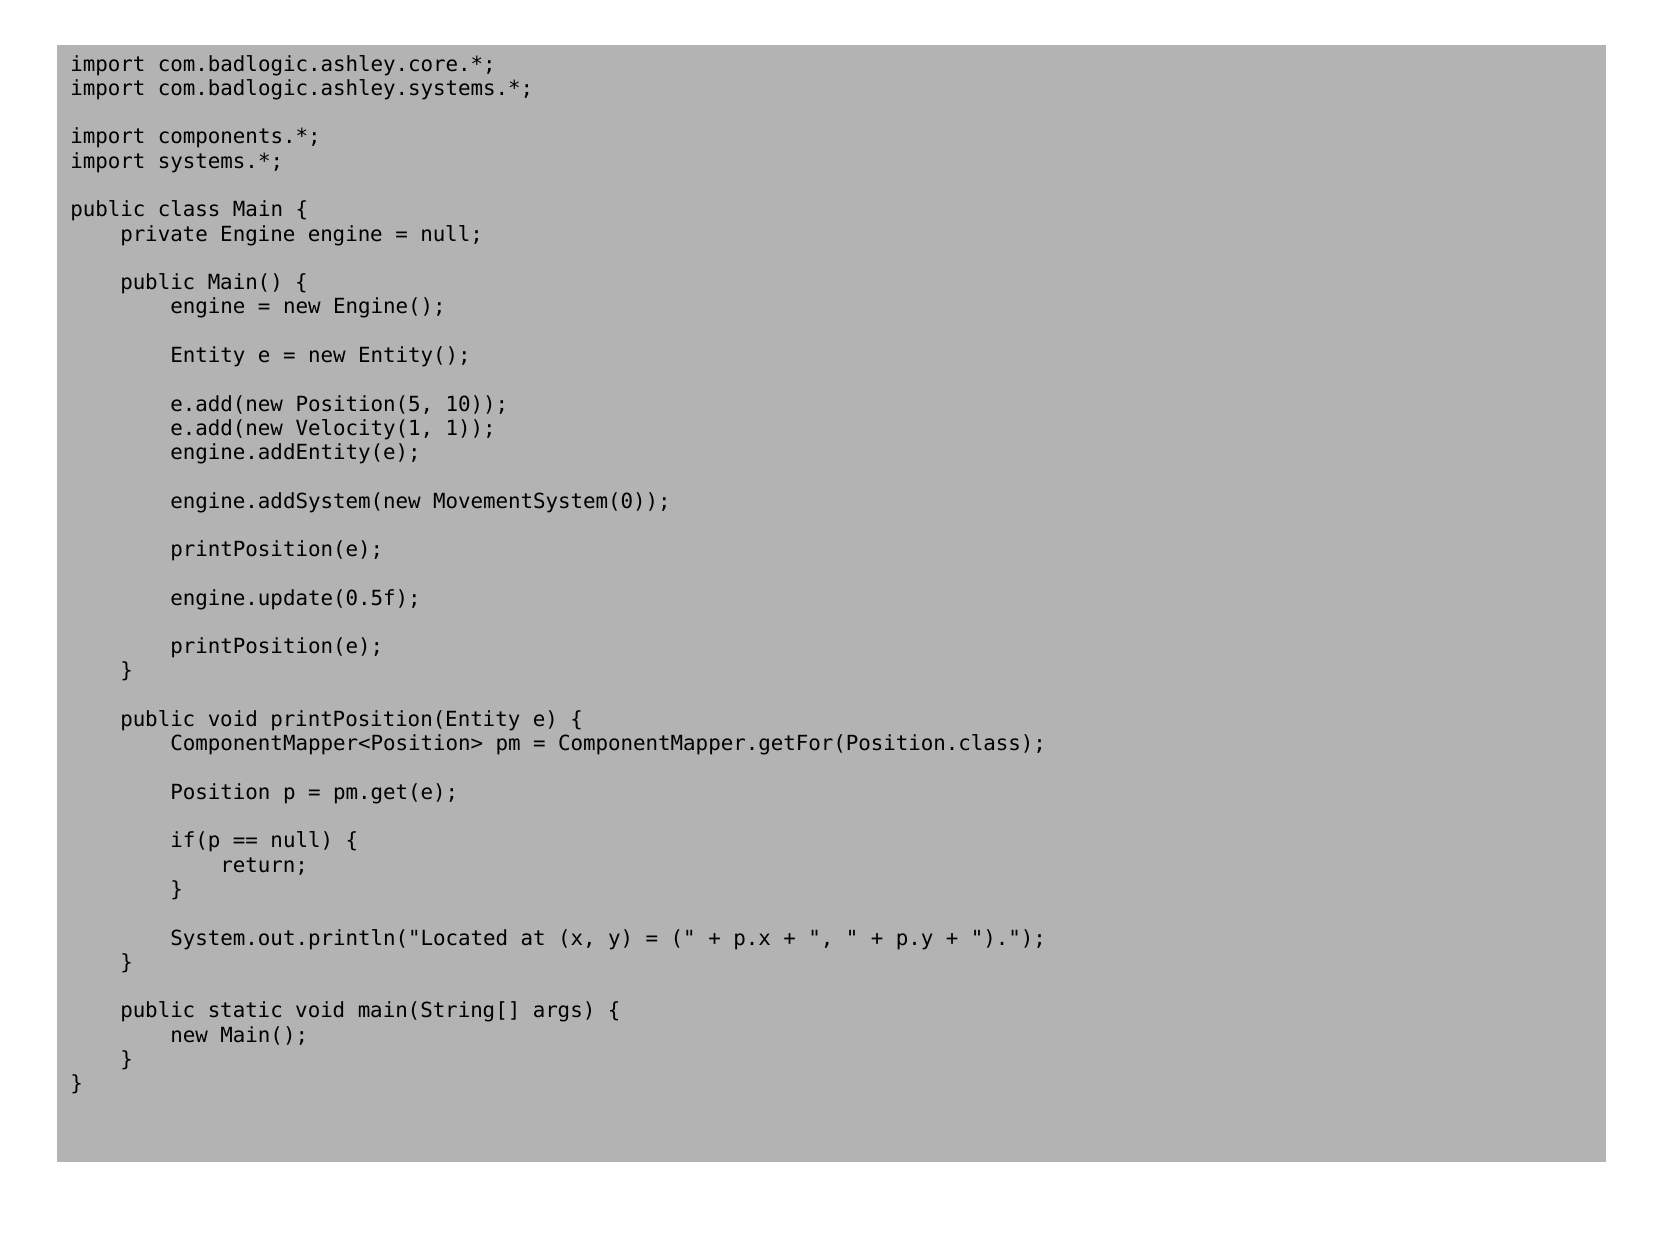

| import com.badlogic.ashley.core.\*; import com.badlogic.ashley.systems.\*; import components.\*; import systems.\*; public class Main { private Engine engine = null; public Main() { engine = new Engine(); Entity e = new Entity(); e.add(new Position(5, 10)); e.add(new Velocity(1, 1)); engine.addEntity(e); engine.addSystem(new MovementSystem(0)); printPosition(e); engine.update(0.5f); printPosition(e); } public void printPosition(Entity e) { ComponentMapper<Position> pm = ComponentMapper.getFor(Position.class); Position p = pm.get(e); if(p == null) { return; } System.out.println("Located at (x, y) = (" + p.x + ", " + p.y + ")."); } public static void main(String[] args) { new Main(); } } |
| --- |